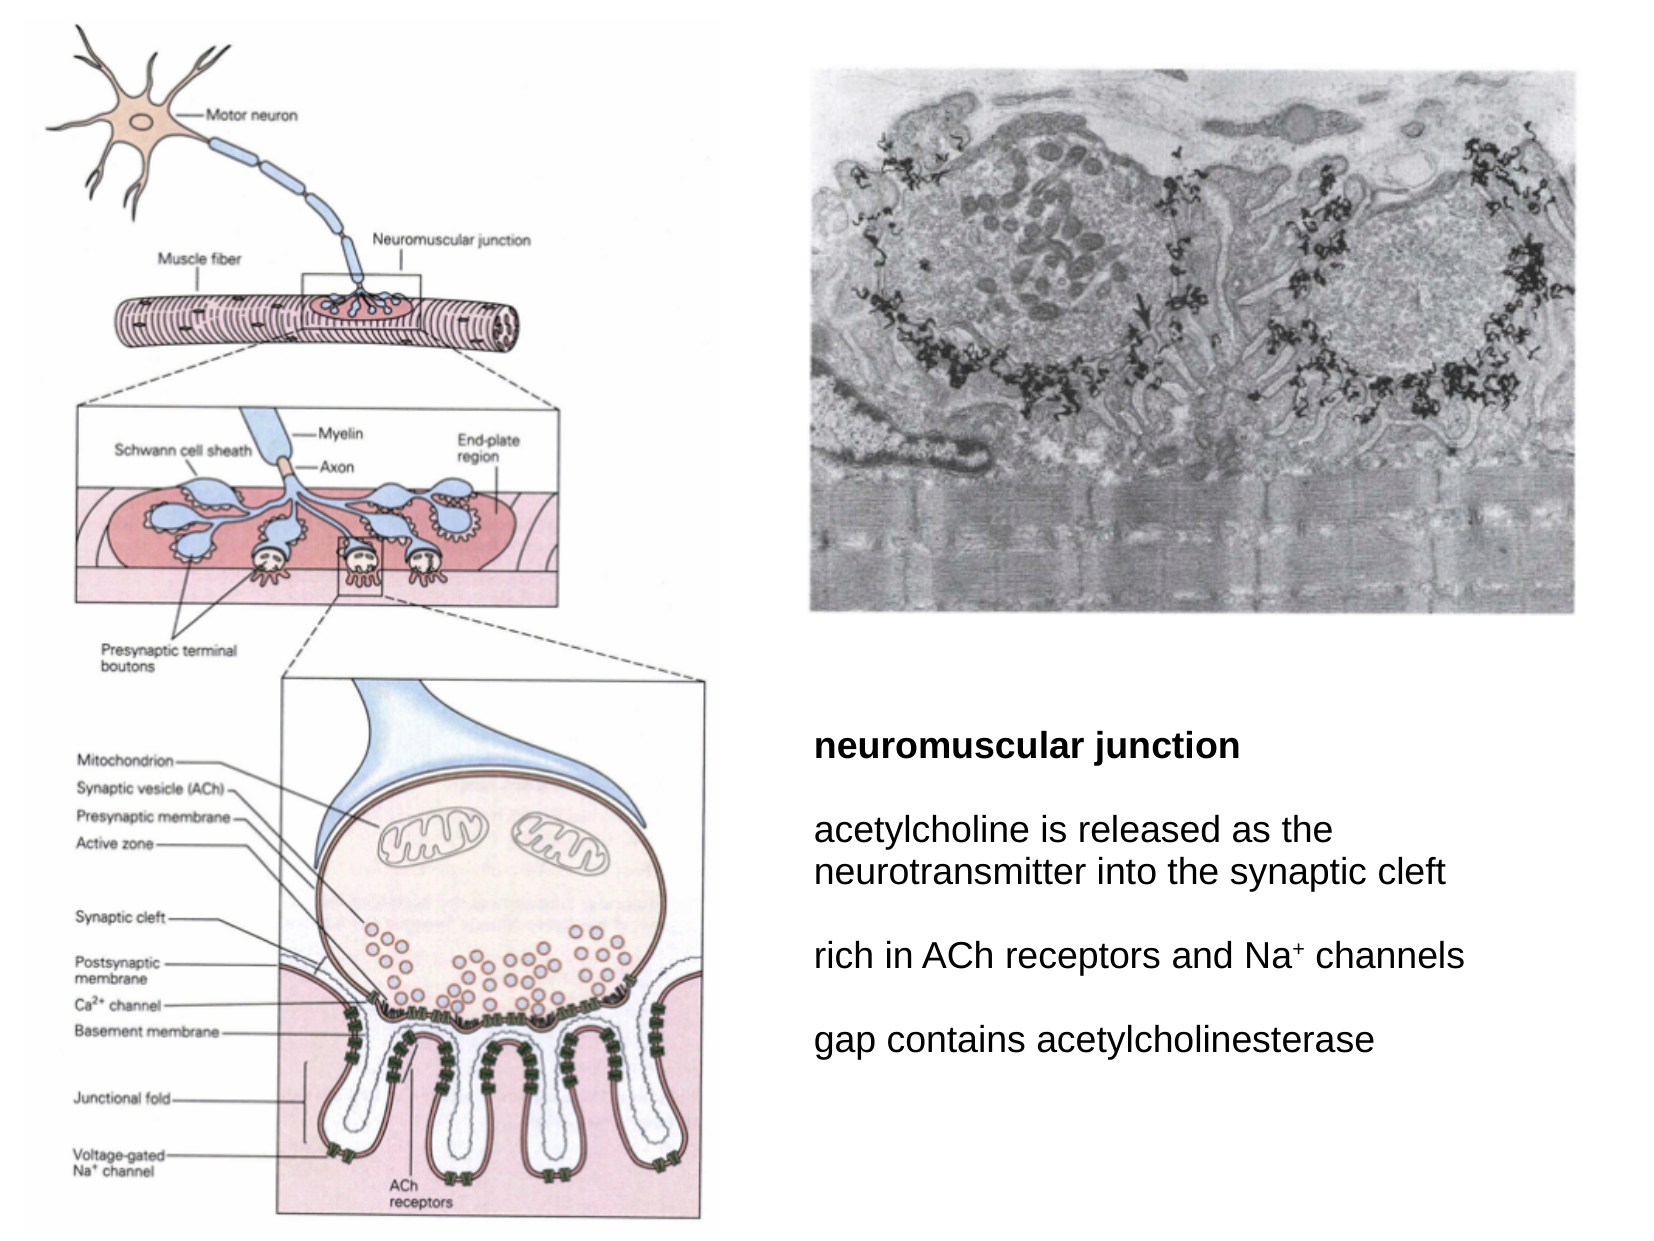

neuromuscular junction
acetylcholine is released as the neurotransmitter into the synaptic cleft
rich in ACh receptors and Na+ channels
gap contains acetylcholinesterase